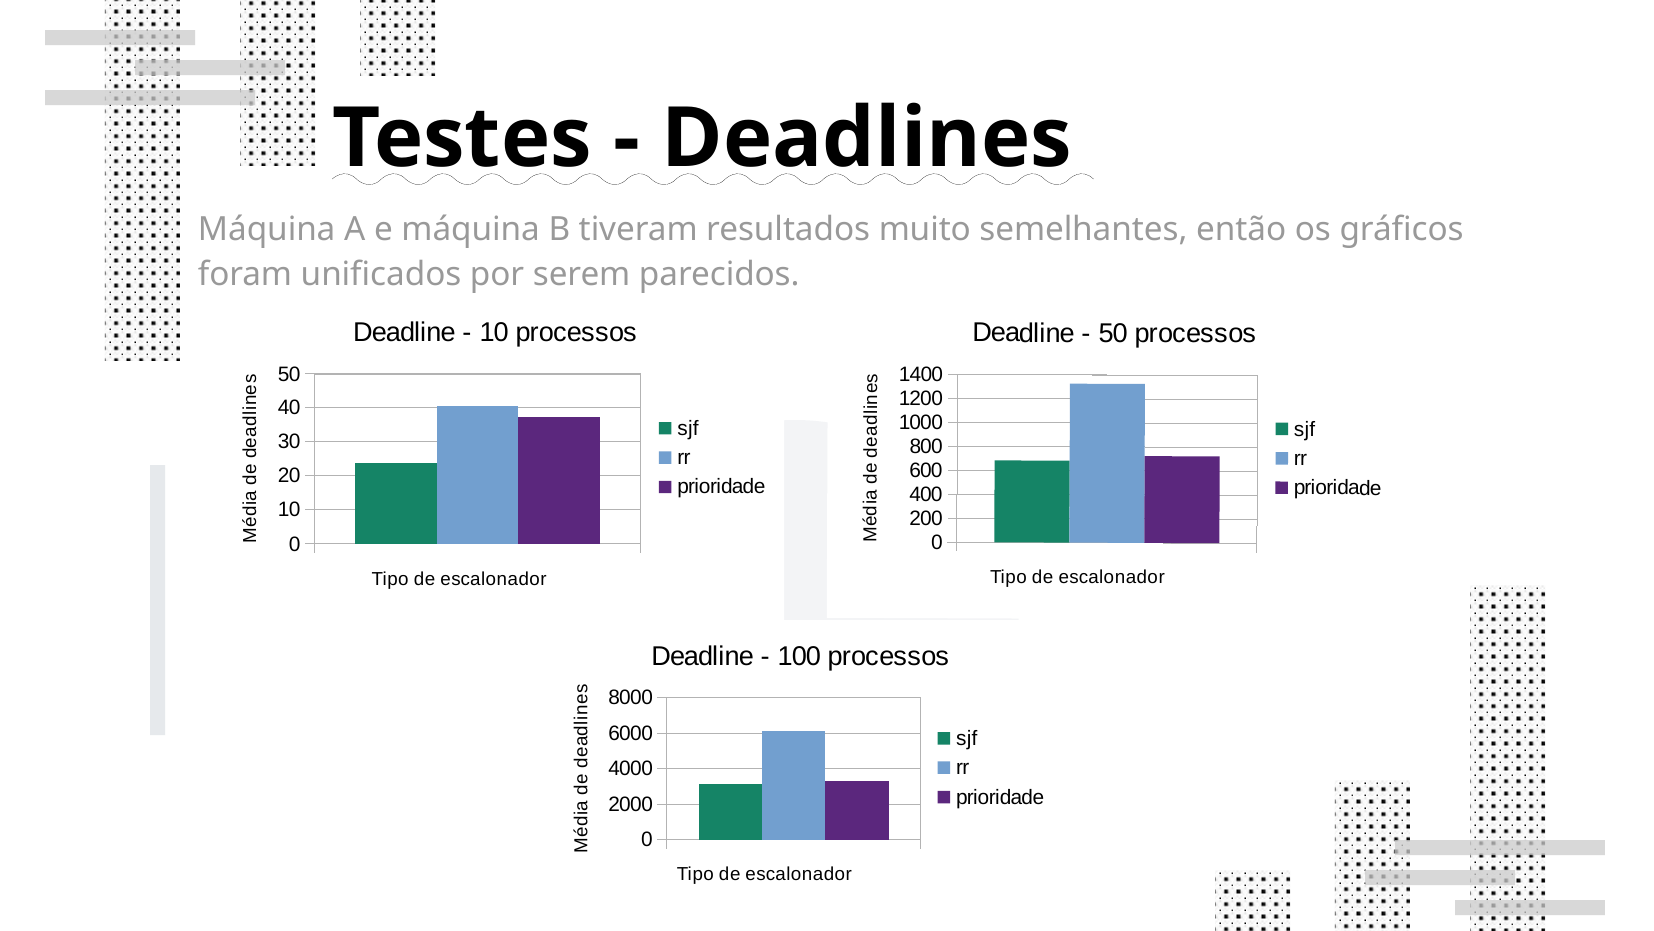

Testes - Deadlines
Máquina A e máquina B tiveram resultados muito semelhantes, então os gráficos foram unificados por serem parecidos.
### Chart: Deadline - 10 processos
| Category | sjf | rr | prioridade |
|---|---|---|---|
| None | 23.65 | 40.61 | 37.34 |
### Chart: Deadline - 50 processos
| Category | sjf | rr | prioridade |
|---|---|---|---|
| None | 683.44 | 1325.95 | 723.71 |
### Chart: Deadline - 100 processos
| Category | sjf | rr | prioridade |
|---|---|---|---|
| None | 3114.18 | 6135.5 | 3300.67 |